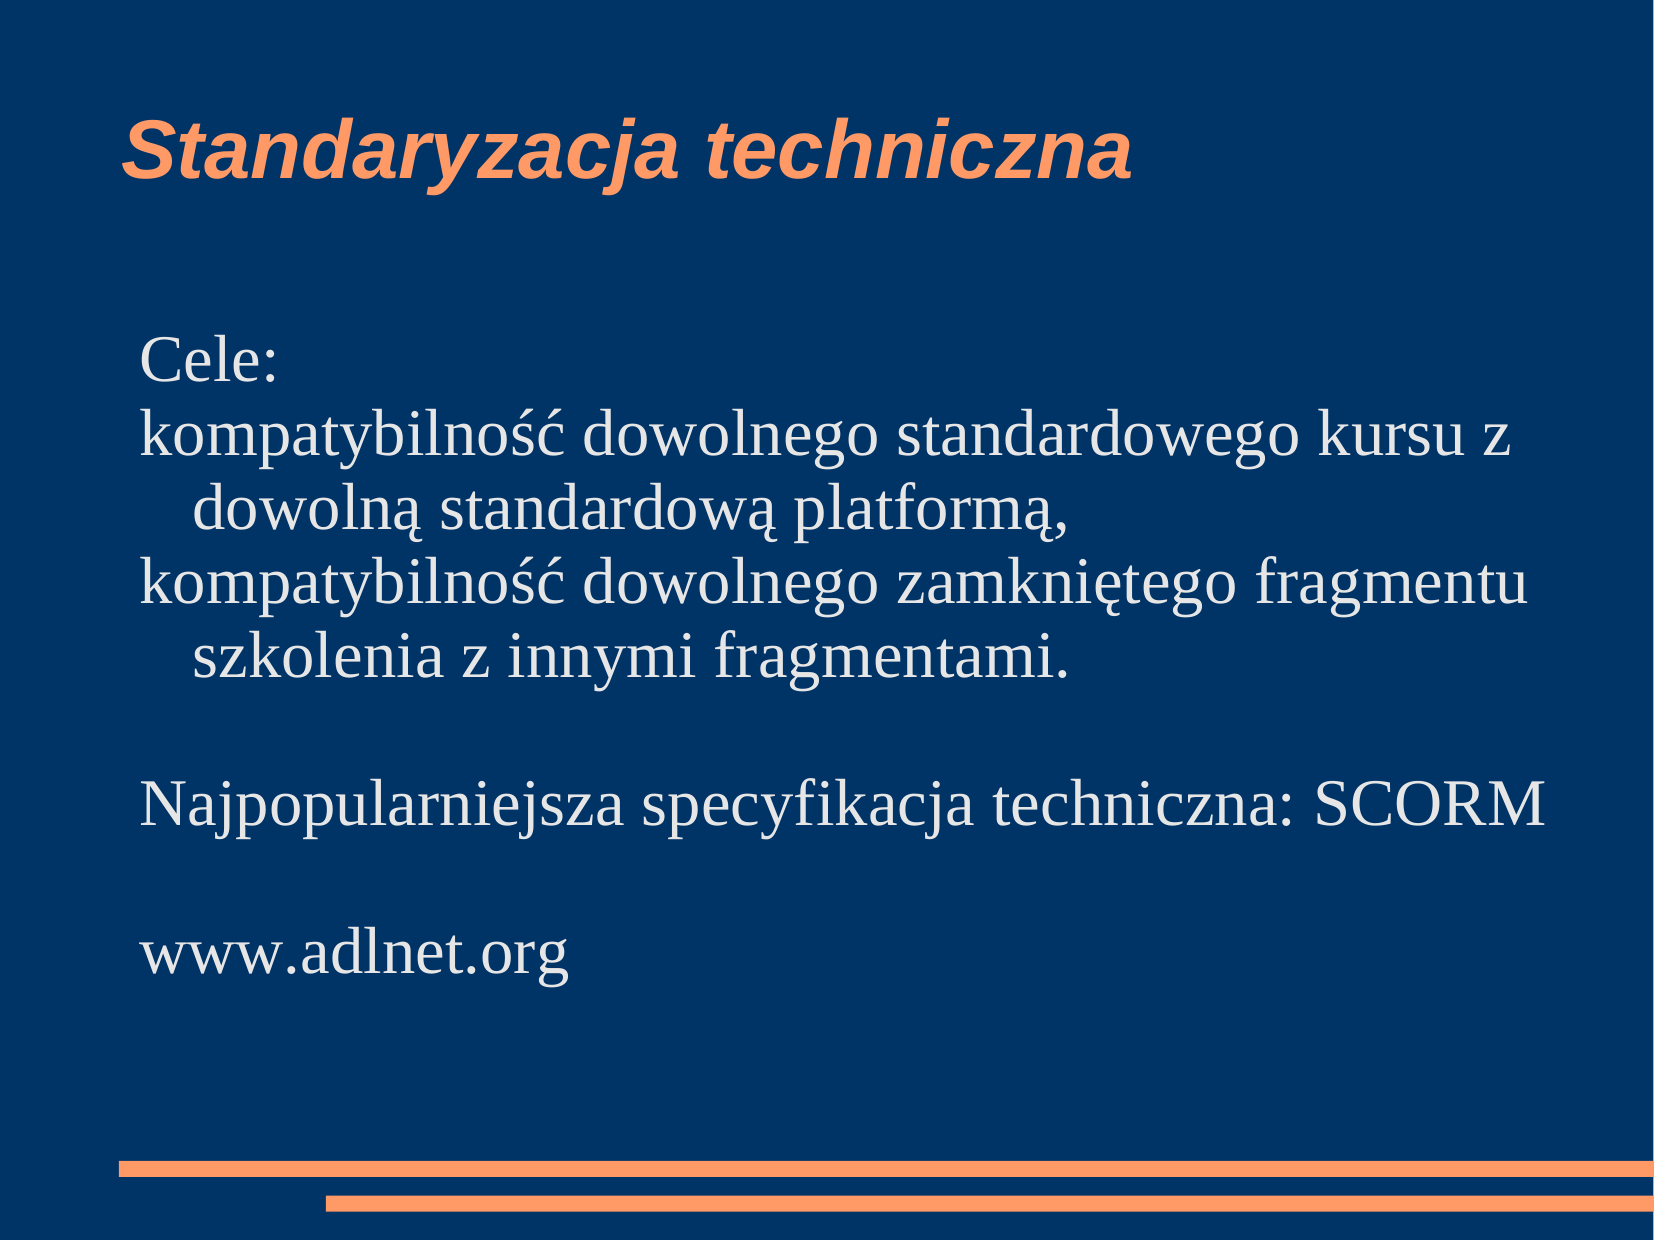

# Standaryzacja techniczna
Cele:
kompatybilność dowolnego standardowego kursu z dowolną standardową platformą,
kompatybilność dowolnego zamkniętego fragmentu szkolenia z innymi fragmentami.
Najpopularniejsza specyfikacja techniczna: SCORM
www.adlnet.org